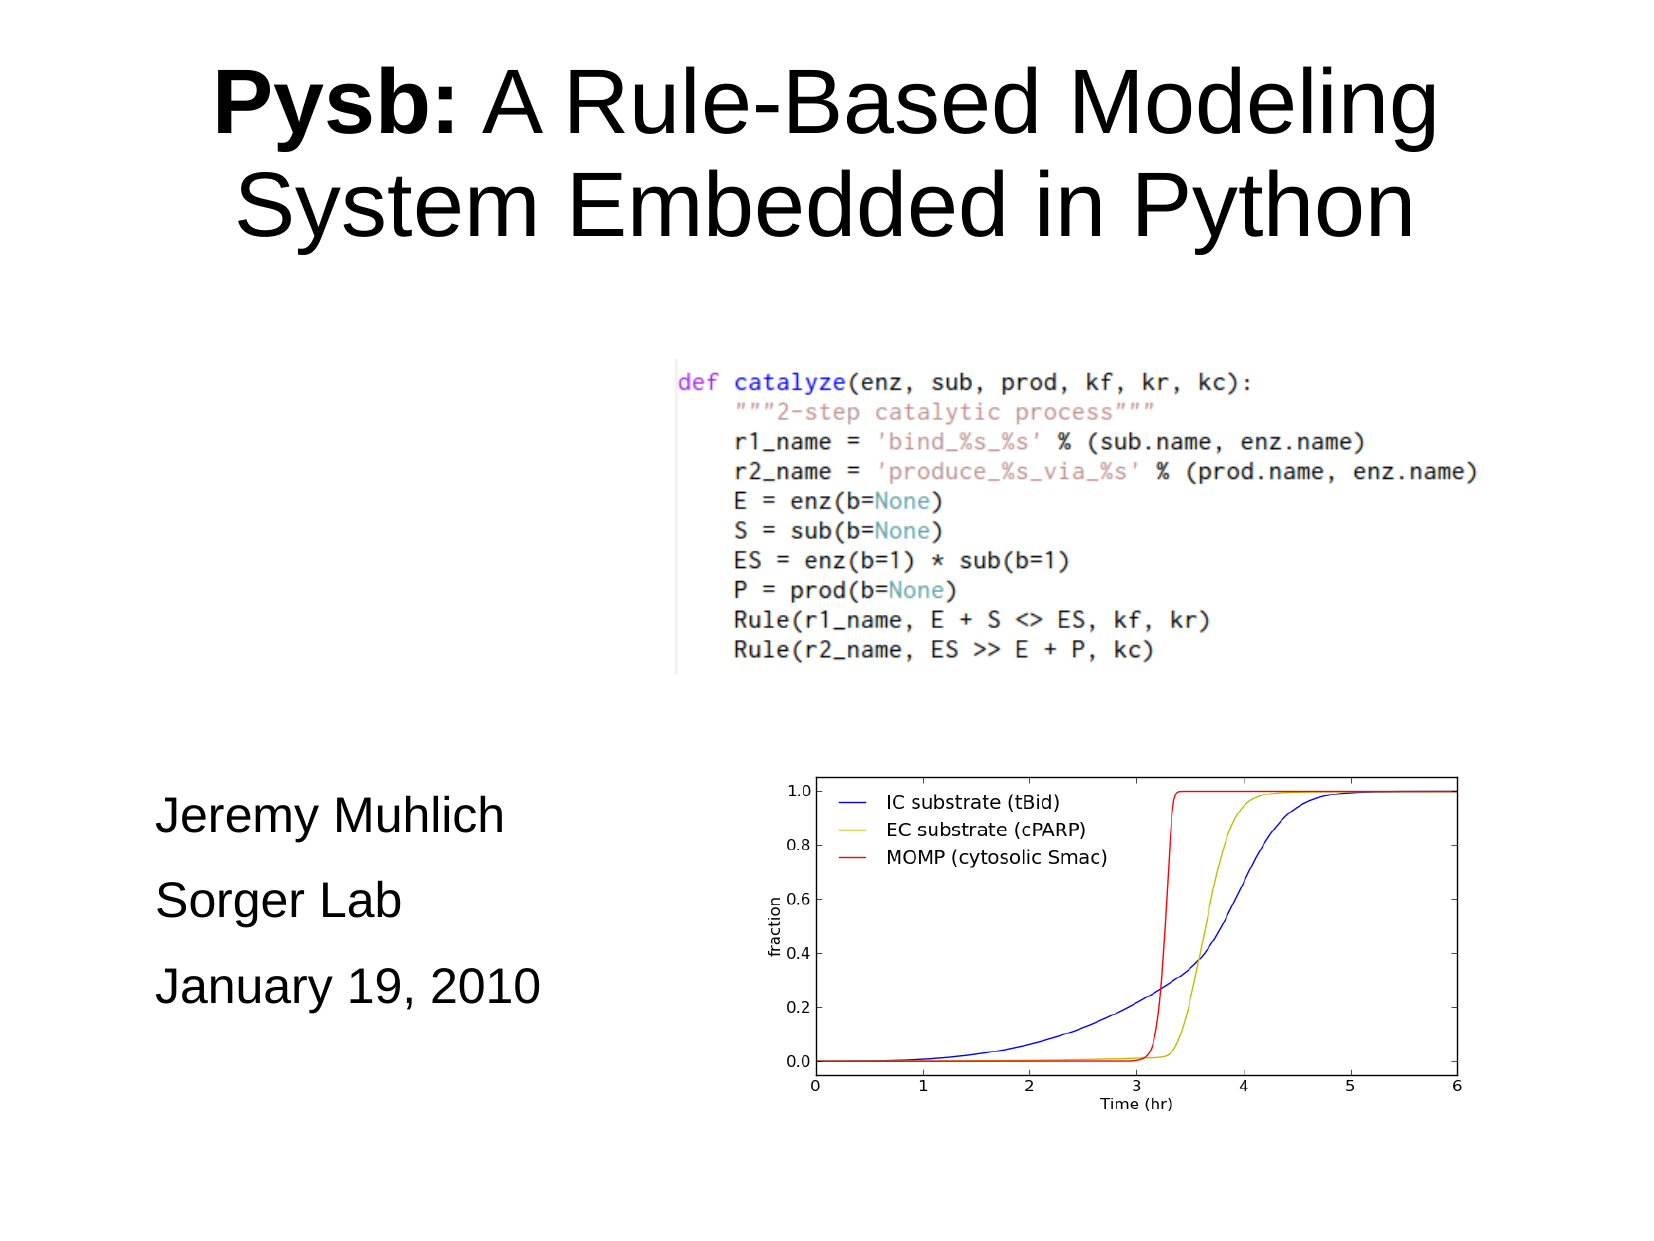

Pysb: A Rule-Based Modeling System Embedded in Python
# Jeremy Muhlich
Sorger Lab
January 19, 2010